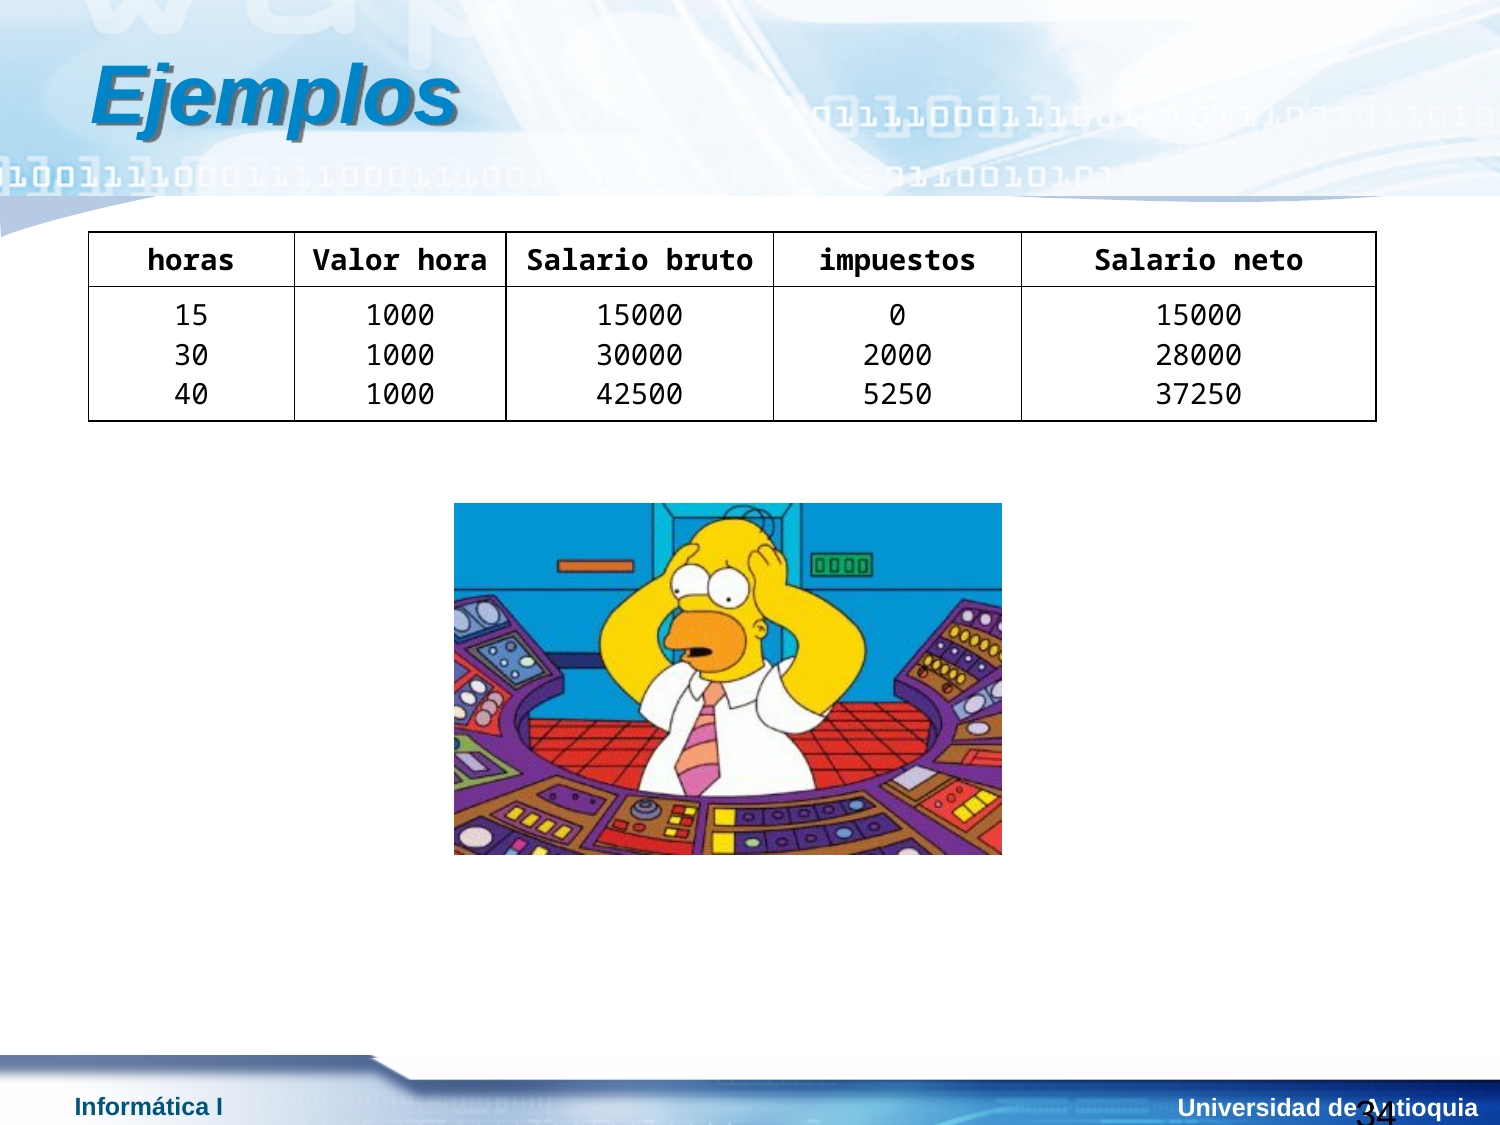

# Ejemplos
| horas | Valor hora | Salario bruto | impuestos | Salario neto |
| --- | --- | --- | --- | --- |
| 15 30 40 | 1000 1000 1000 | 15000 30000 42500 | 0 2000 5250 | 15000 28000 37250 |